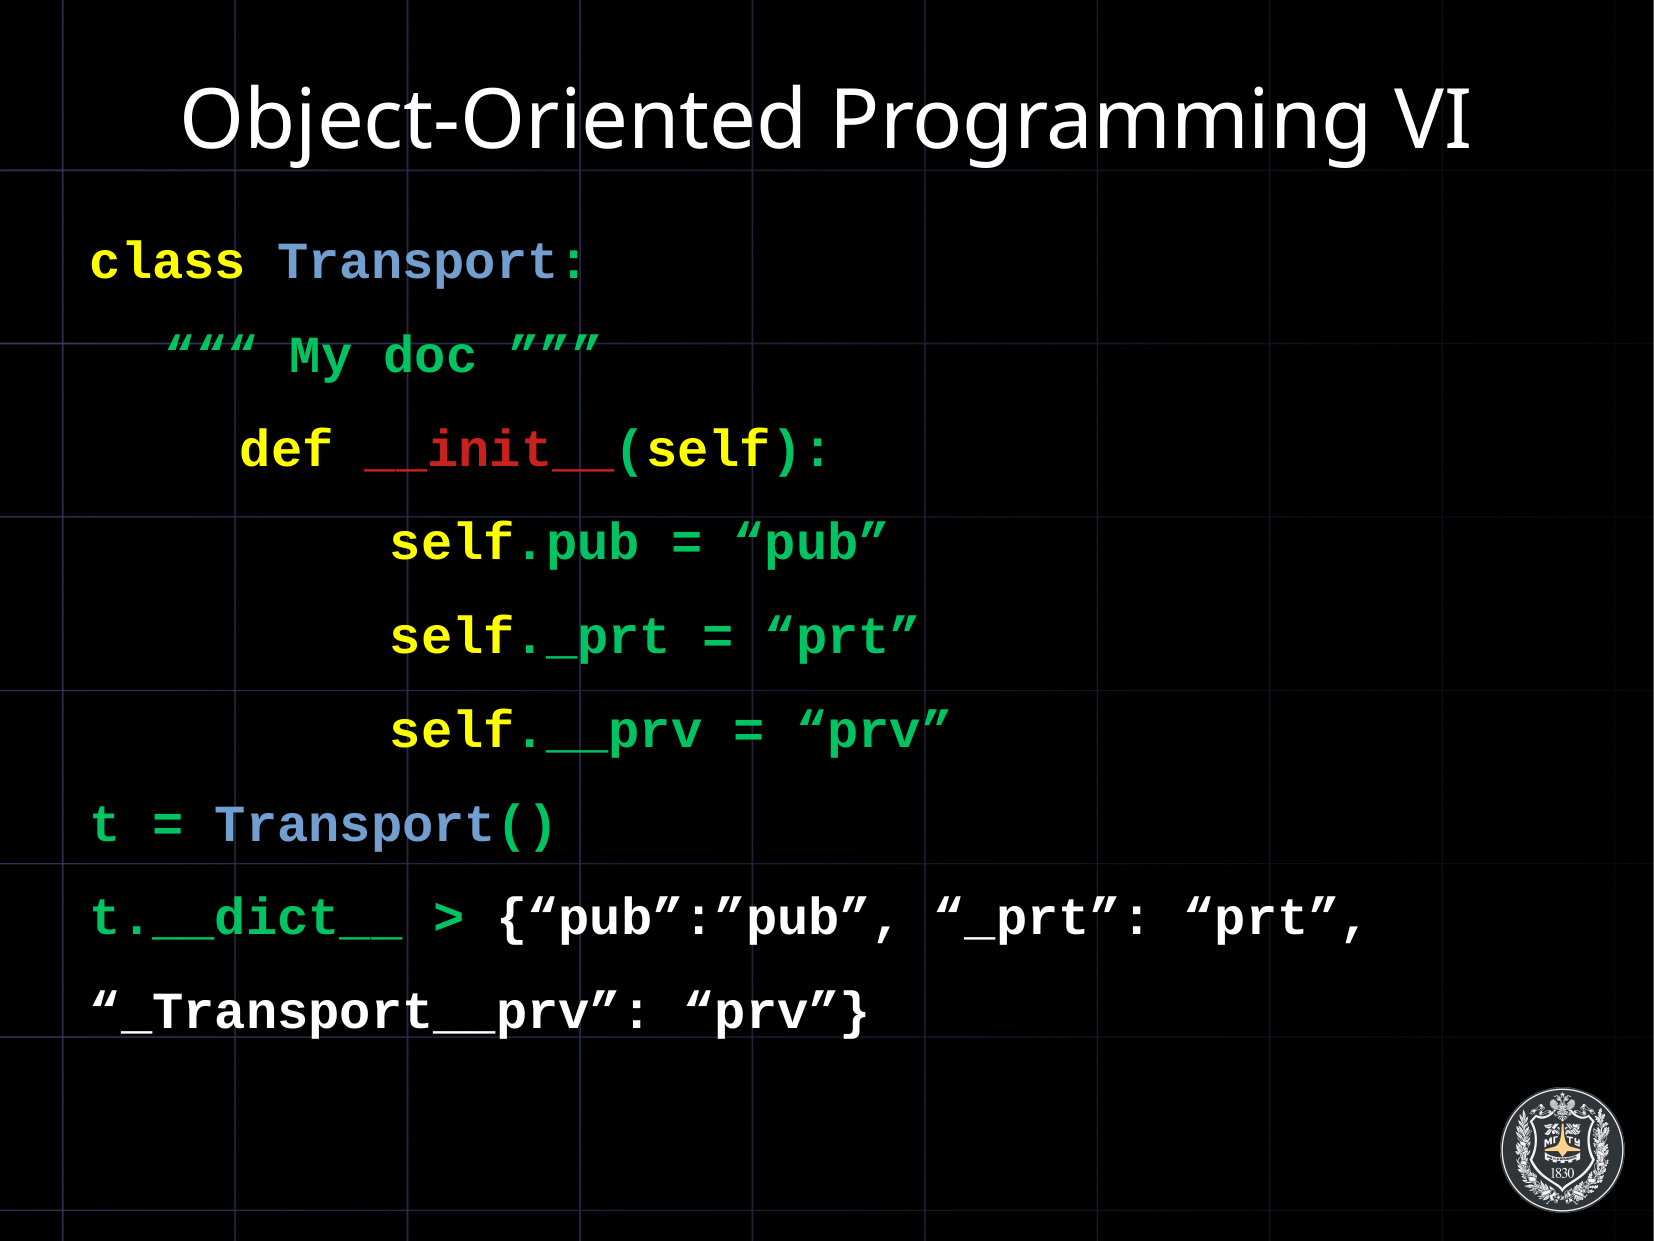

Object-Oriented Programming VI
class Transport:
	“““ My doc ”””
	def __init__(self):
self.pub = “pub”
self._prt = “prt”
self.__prv = “prv”
t = Transport()
t.__dict__ > {“pub”:”pub”, “_prt”: “prt”, “_Transport__prv”: “prv”}